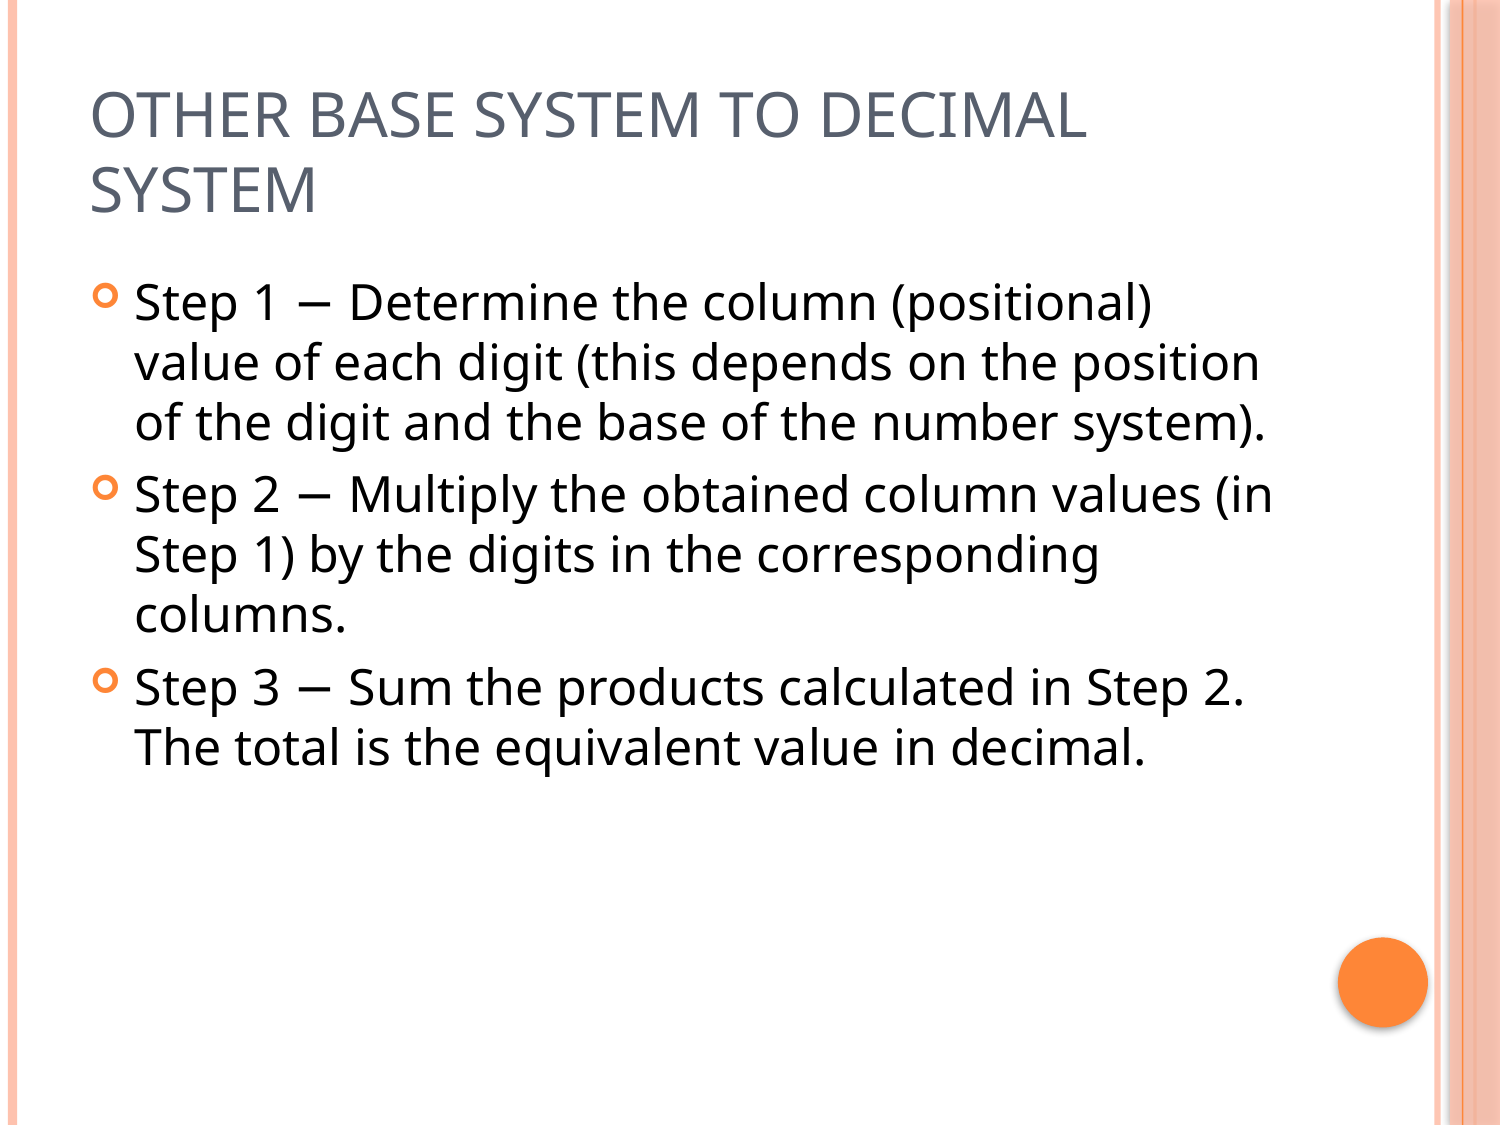

# Other Base System to Decimal System
Step 1 − Determine the column (positional) value of each digit (this depends on the position of the digit and the base of the number system).
Step 2 − Multiply the obtained column values (in Step 1) by the digits in the corresponding columns.
Step 3 − Sum the products calculated in Step 2. The total is the equivalent value in decimal.